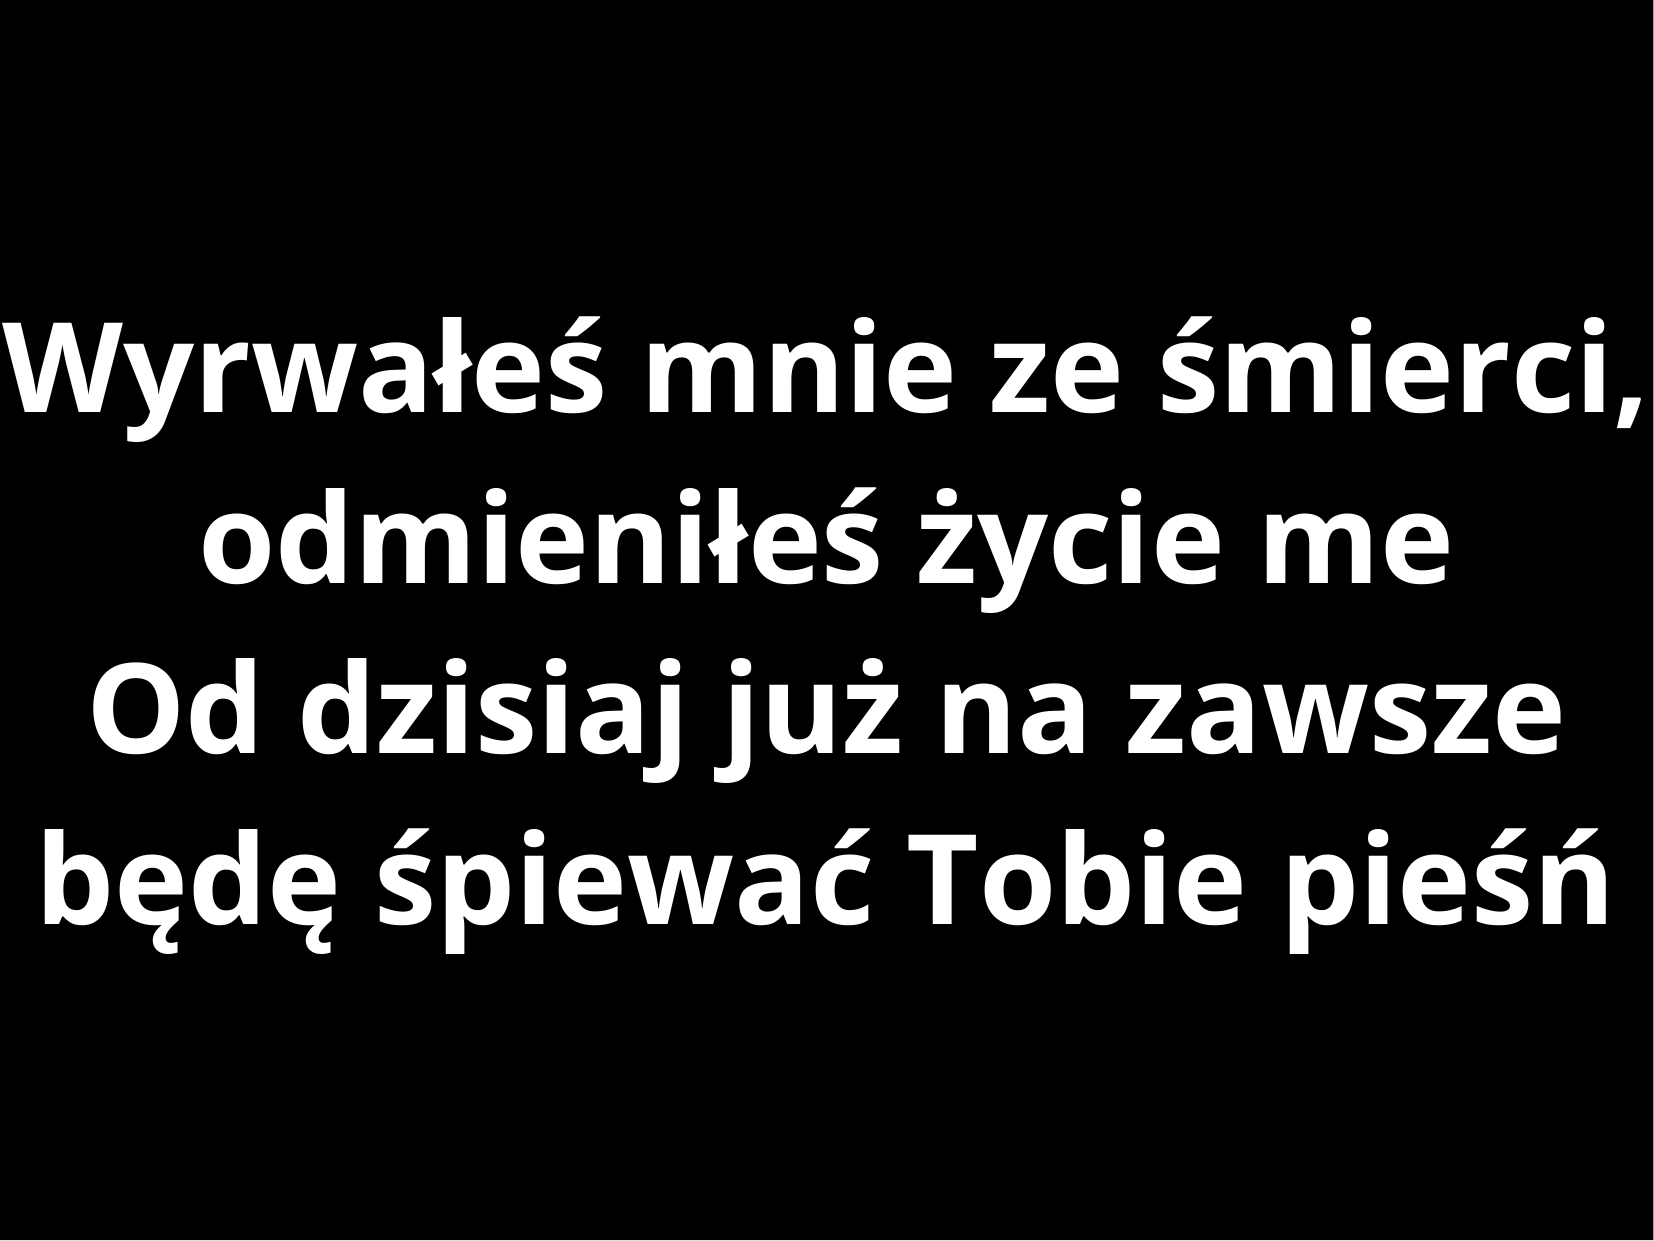

# Wyrwałeś mnie ze śmierci, odmieniłeś życie me Od dzisiaj już na zawsze będę śpiewać Tobie pieśń